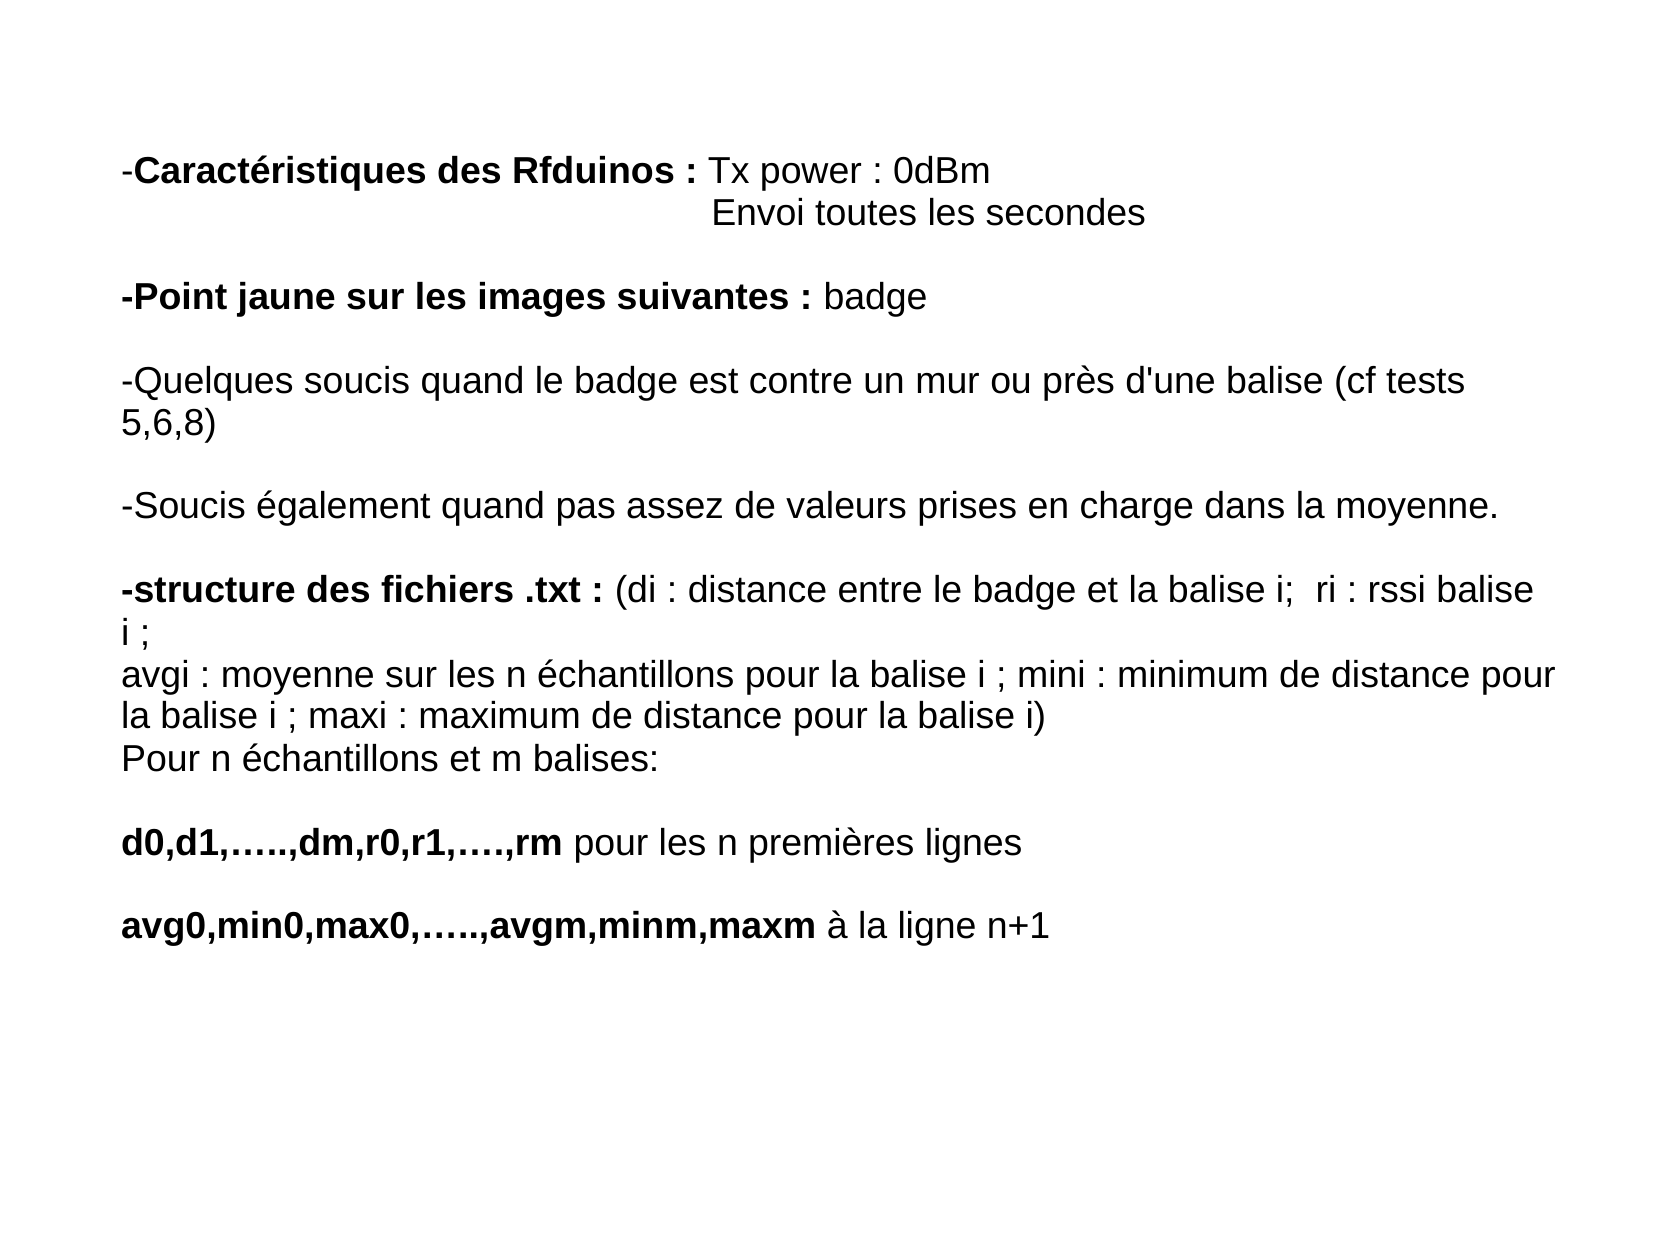

-Caractéristiques des Rfduinos : Tx power : 0dBm
							 Envoi toutes les secondes
-Point jaune sur les images suivantes : badge
-Quelques soucis quand le badge est contre un mur ou près d'une balise (cf tests 5,6,8)
-Soucis également quand pas assez de valeurs prises en charge dans la moyenne.
-structure des fichiers .txt : (di : distance entre le badge et la balise i; ri : rssi balise i ;
avgi : moyenne sur les n échantillons pour la balise i ; mini : minimum de distance pour la balise i ; maxi : maximum de distance pour la balise i)
Pour n échantillons et m balises:
d0,d1,…..,dm,r0,r1,….,rm pour les n premières lignes
avg0,min0,max0,…..,avgm,minm,maxm à la ligne n+1